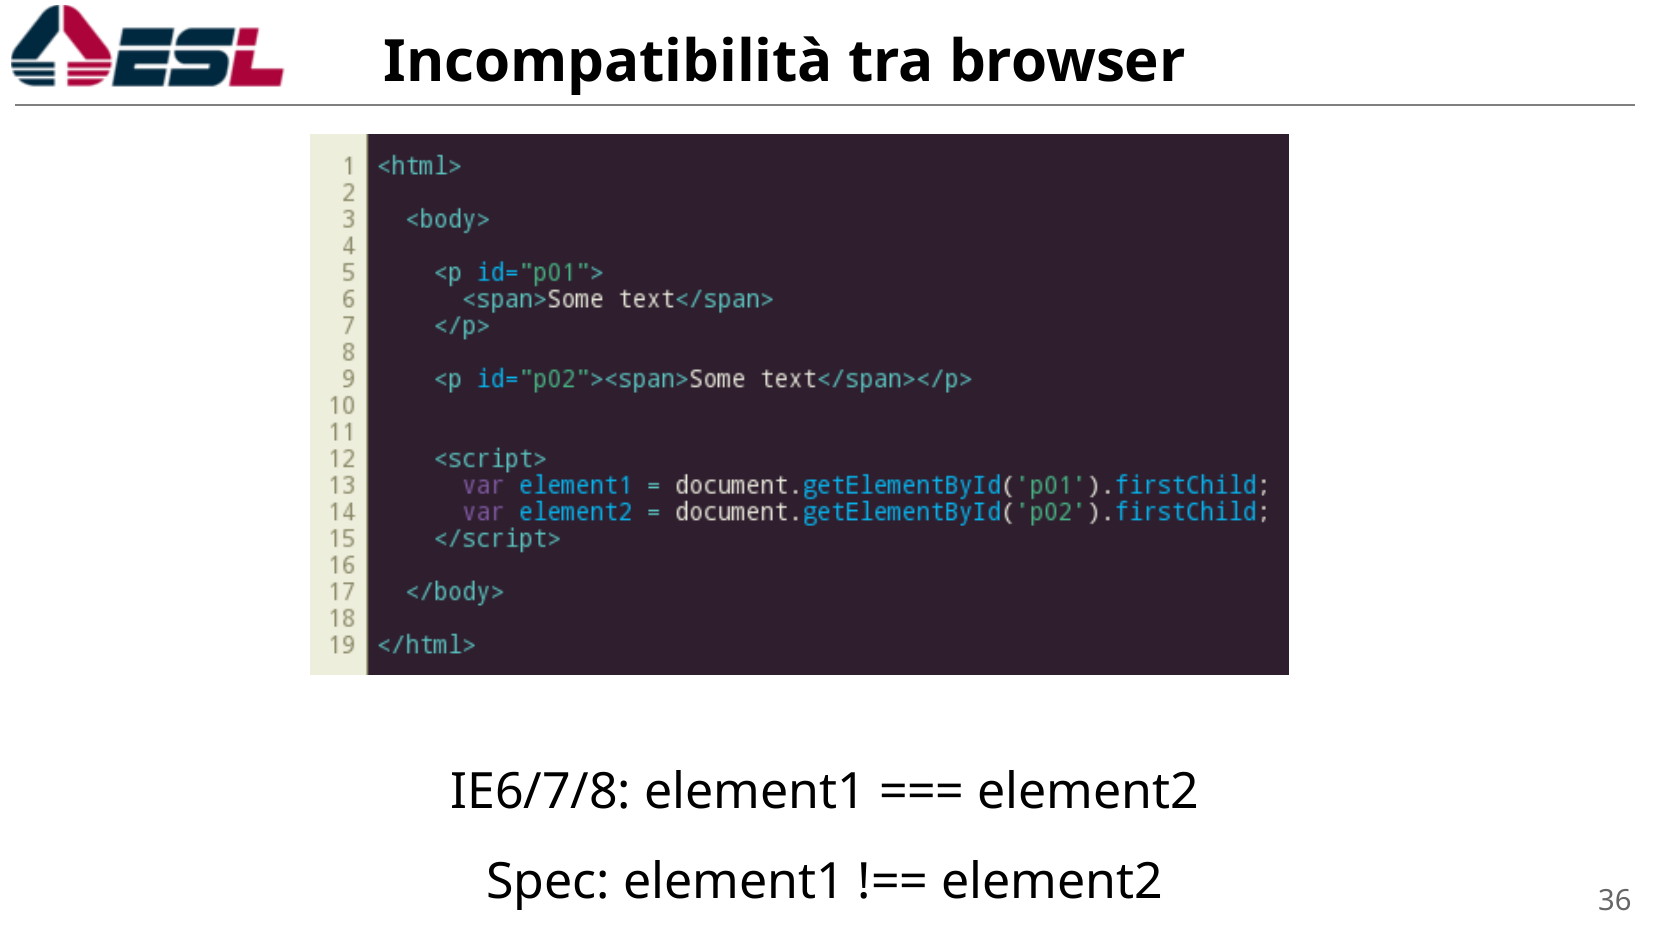

# Incompatibilità tra browser
IE6/7/8: element1 === element2
Spec: element1 !== element2